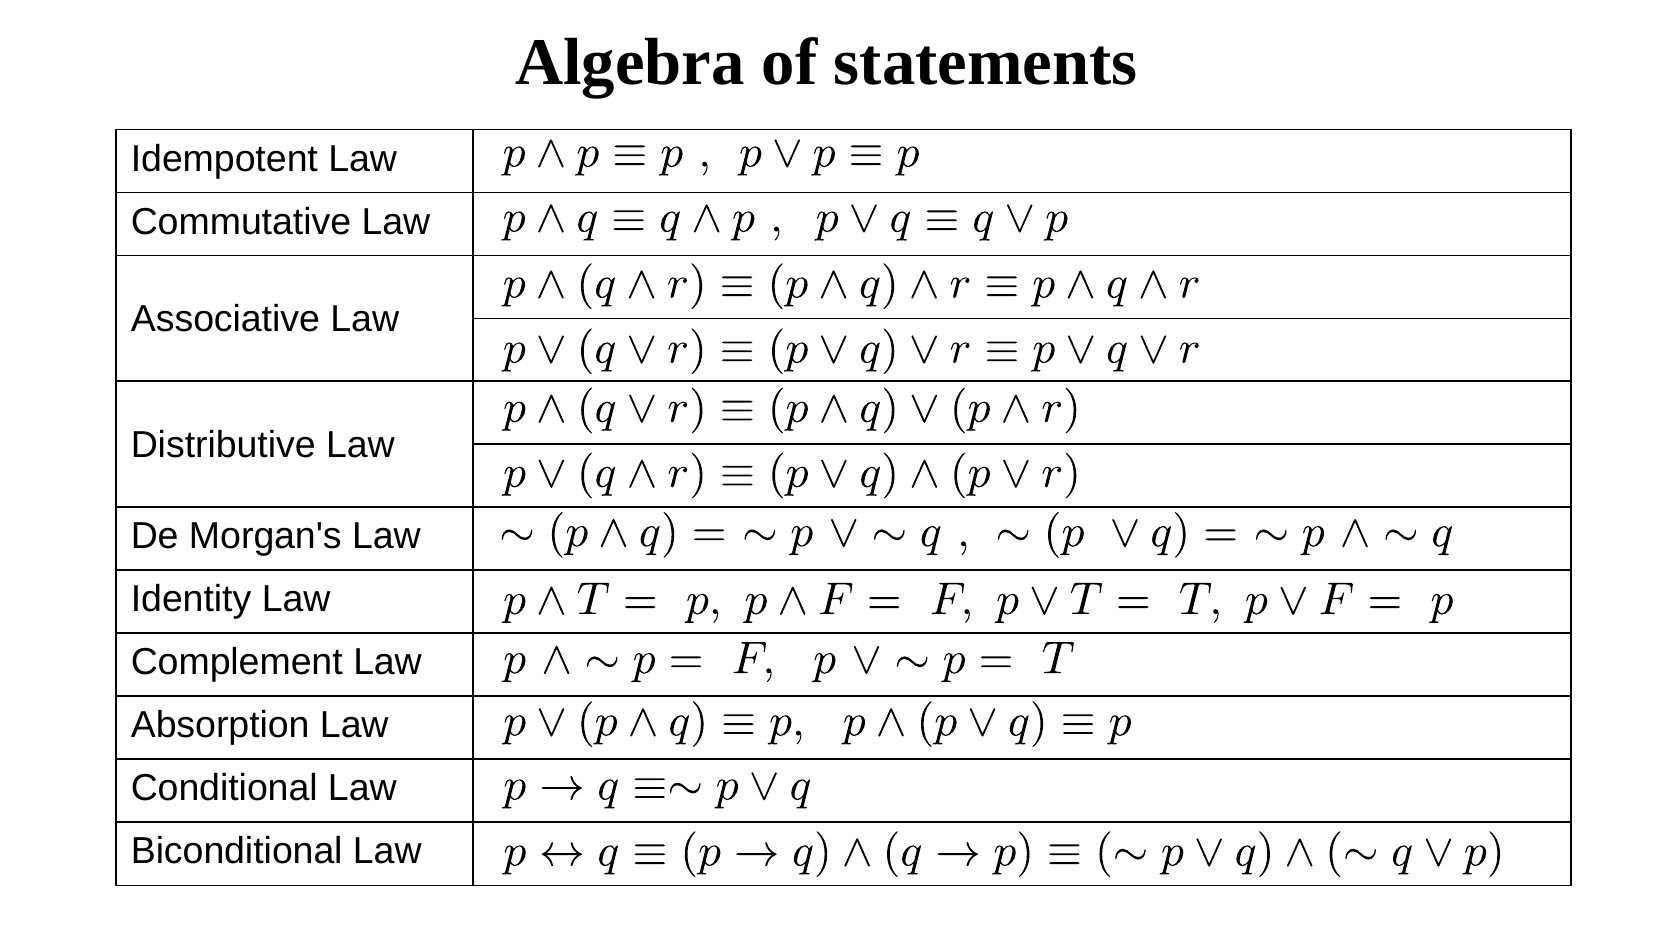

# Algebra of statements
| Idempotent Law | |
| --- | --- |
| Commutative Law | |
| Associative Law | |
| | |
| Distributive Law | |
| | |
| De Morgan's Law | |
| Identity Law | |
| Complement Law | |
| Absorption Law | |
| Conditional Law | |
| Biconditional Law | |